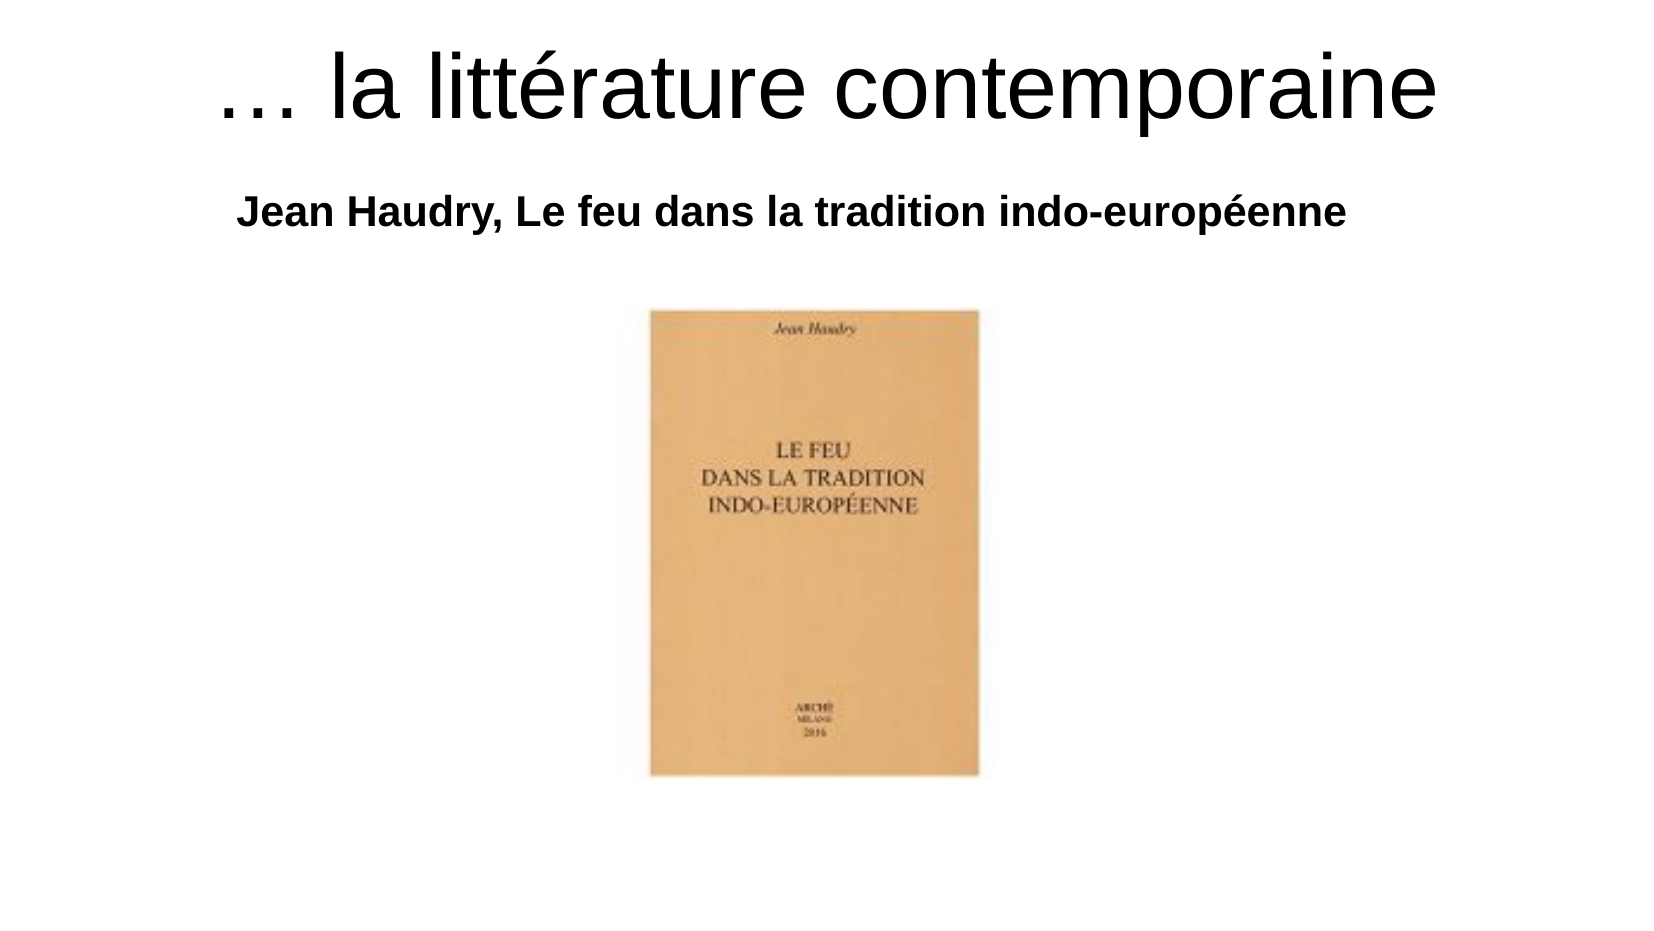

# … la littérature contemporaine
Jean Haudry, Le feu dans la tradition indo-européenne